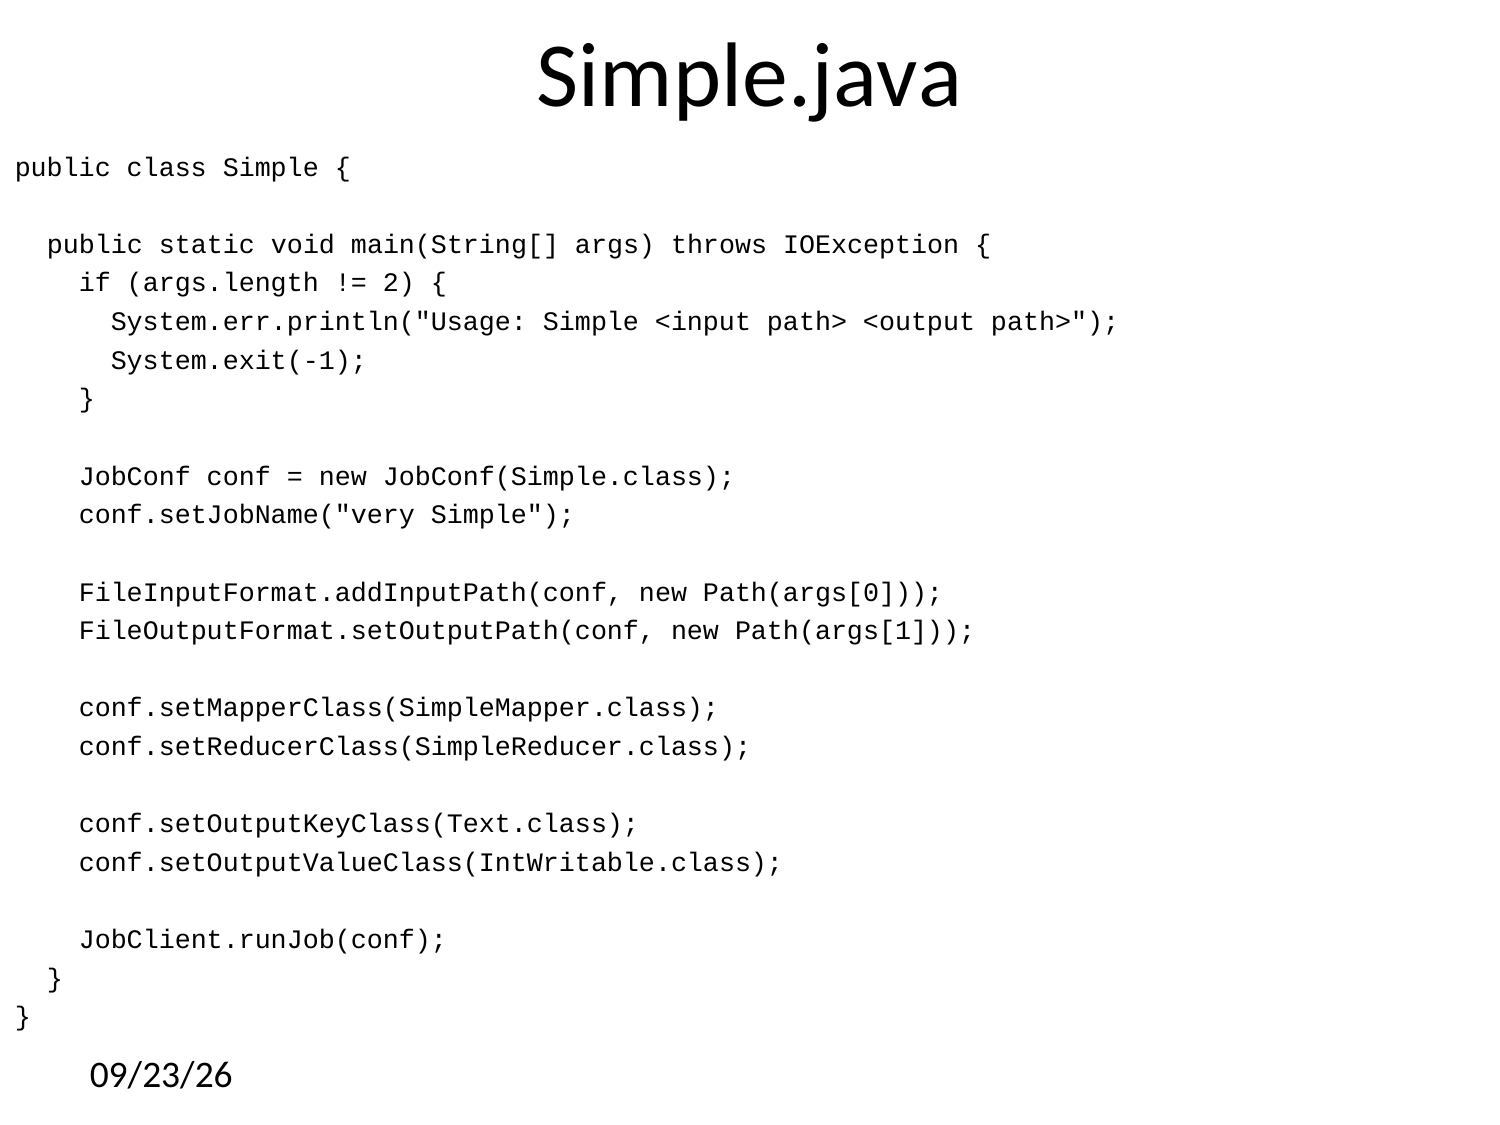

# Simple.java
public class Simple {
 public static void main(String[] args) throws IOException {
 if (args.length != 2) {
 System.err.println("Usage: Simple <input path> <output path>");
 System.exit(-1);
 }
 JobConf conf = new JobConf(Simple.class);
 conf.setJobName("very Simple");
 FileInputFormat.addInputPath(conf, new Path(args[0]));
 FileOutputFormat.setOutputPath(conf, new Path(args[1]));
 conf.setMapperClass(SimpleMapper.class);
 conf.setReducerClass(SimpleReducer.class);
 conf.setOutputKeyClass(Text.class);
 conf.setOutputValueClass(IntWritable.class);
 JobClient.runJob(conf);
 }
}